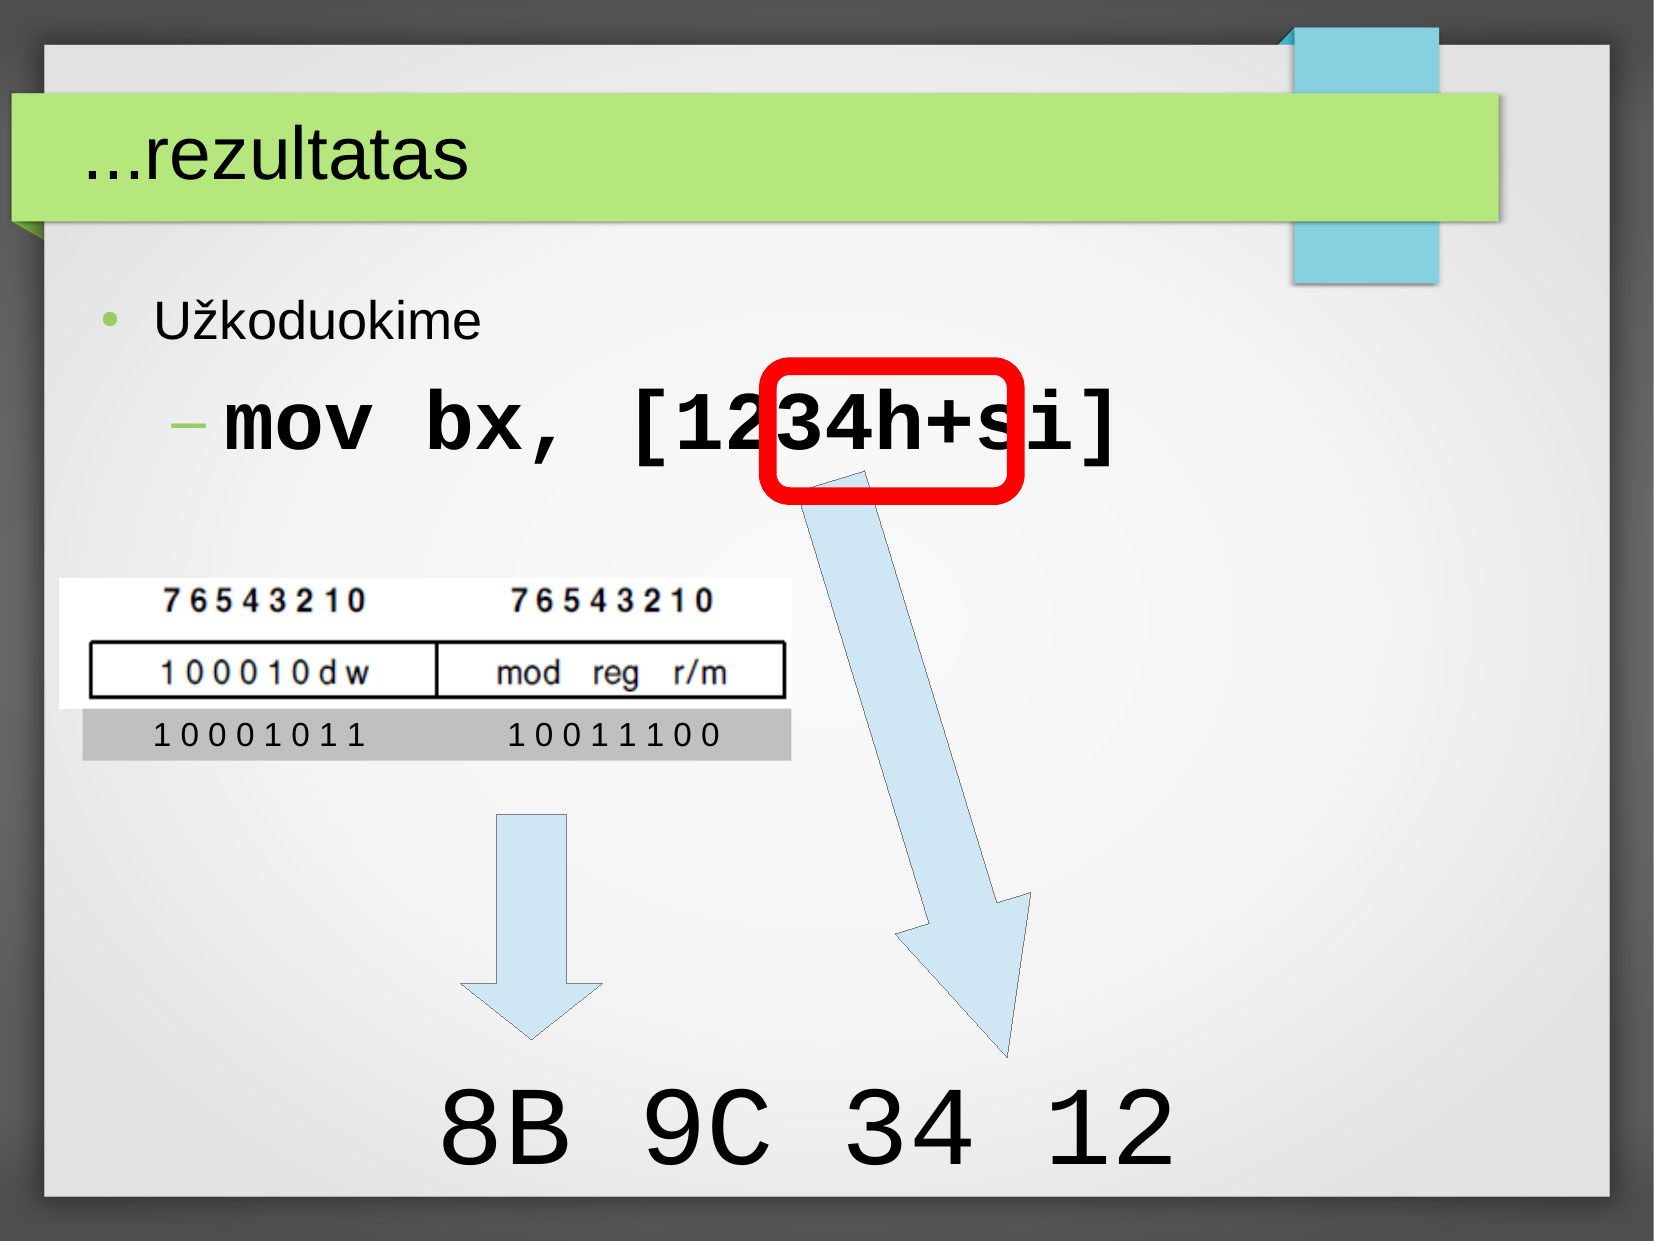

# ...rezultatas
Užkoduokime
mov bx, [1234h+si]
 1 0 0 0 1 0 1 1
 1 0 0 1 1 1 0 0
 8B 9C 34 12